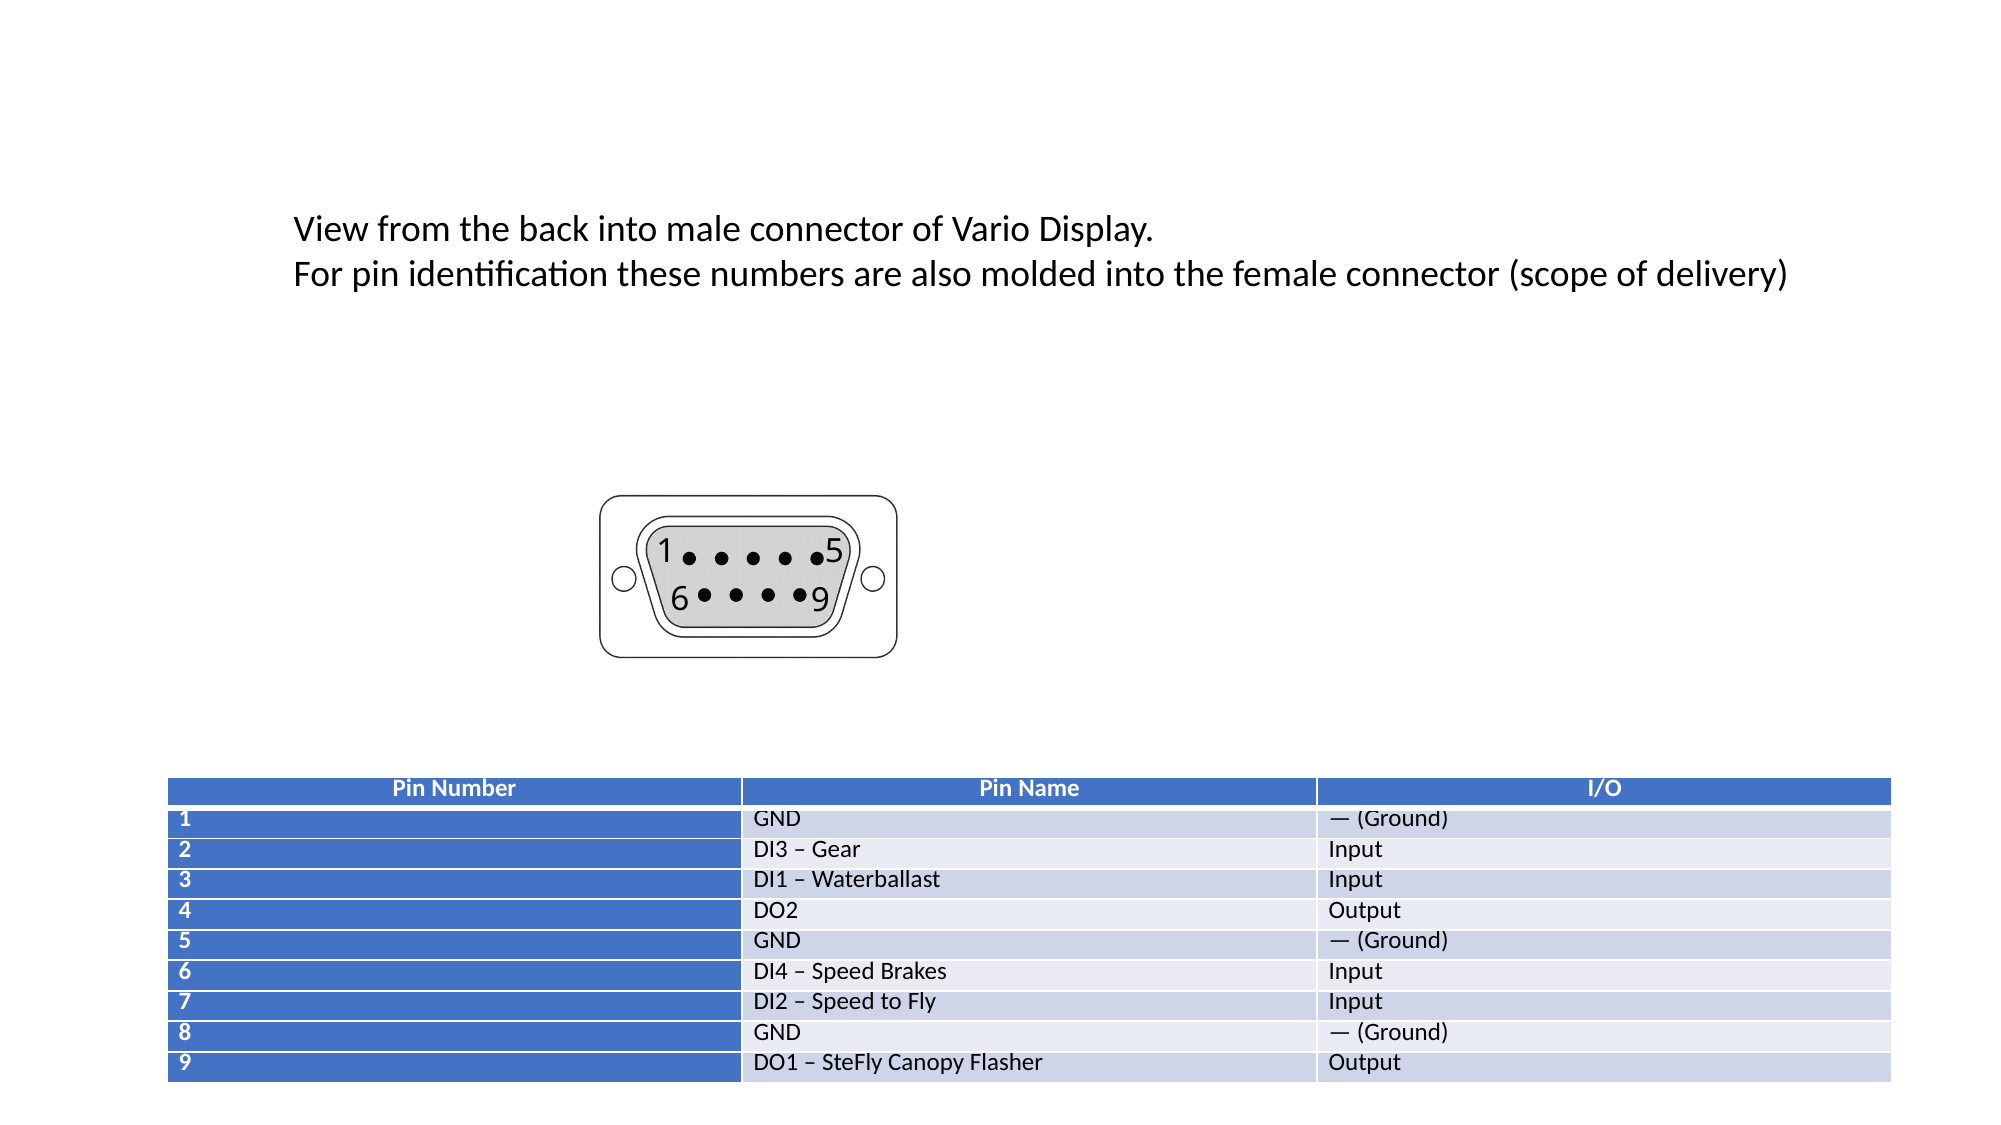

View from the back into male connector of Vario Display.
For pin identification these numbers are also molded into the female connector (scope of delivery)
1
5
6
9
| Pin Number | Pin Name | I/O |
| --- | --- | --- |
| 1 | GND | — (Ground) |
| 2 | DI3 – Gear | Input |
| 3 | DI1 – Waterballast | Input |
| 4 | DO2 | Output |
| 5 | GND | — (Ground) |
| 6 | DI4 – Speed Brakes | Input |
| 7 | DI2 – Speed to Fly | Input |
| 8 | GND | — (Ground) |
| 9 | DO1 – SteFly Canopy Flasher | Output |